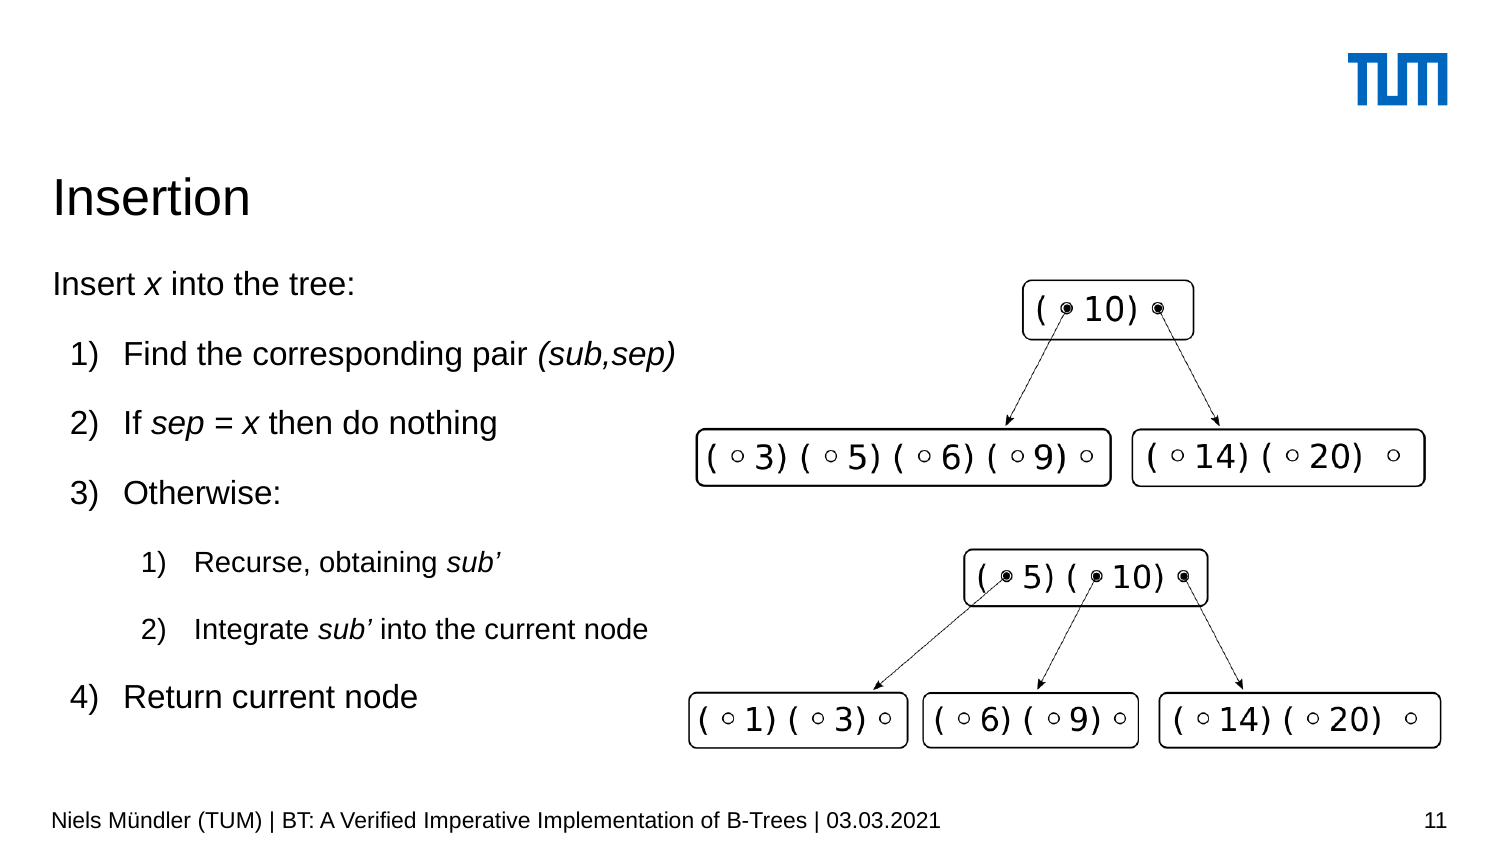

Insertion
# Insert x into the tree:
Find the corresponding pair (sub,sep)
If sep = x then do nothing
Otherwise:
Recurse, obtaining sub’
Integrate sub’ into the current node
Return current node
Niels Mündler (TUM) | BT: A Verified Imperative Implementation of B-Trees
11